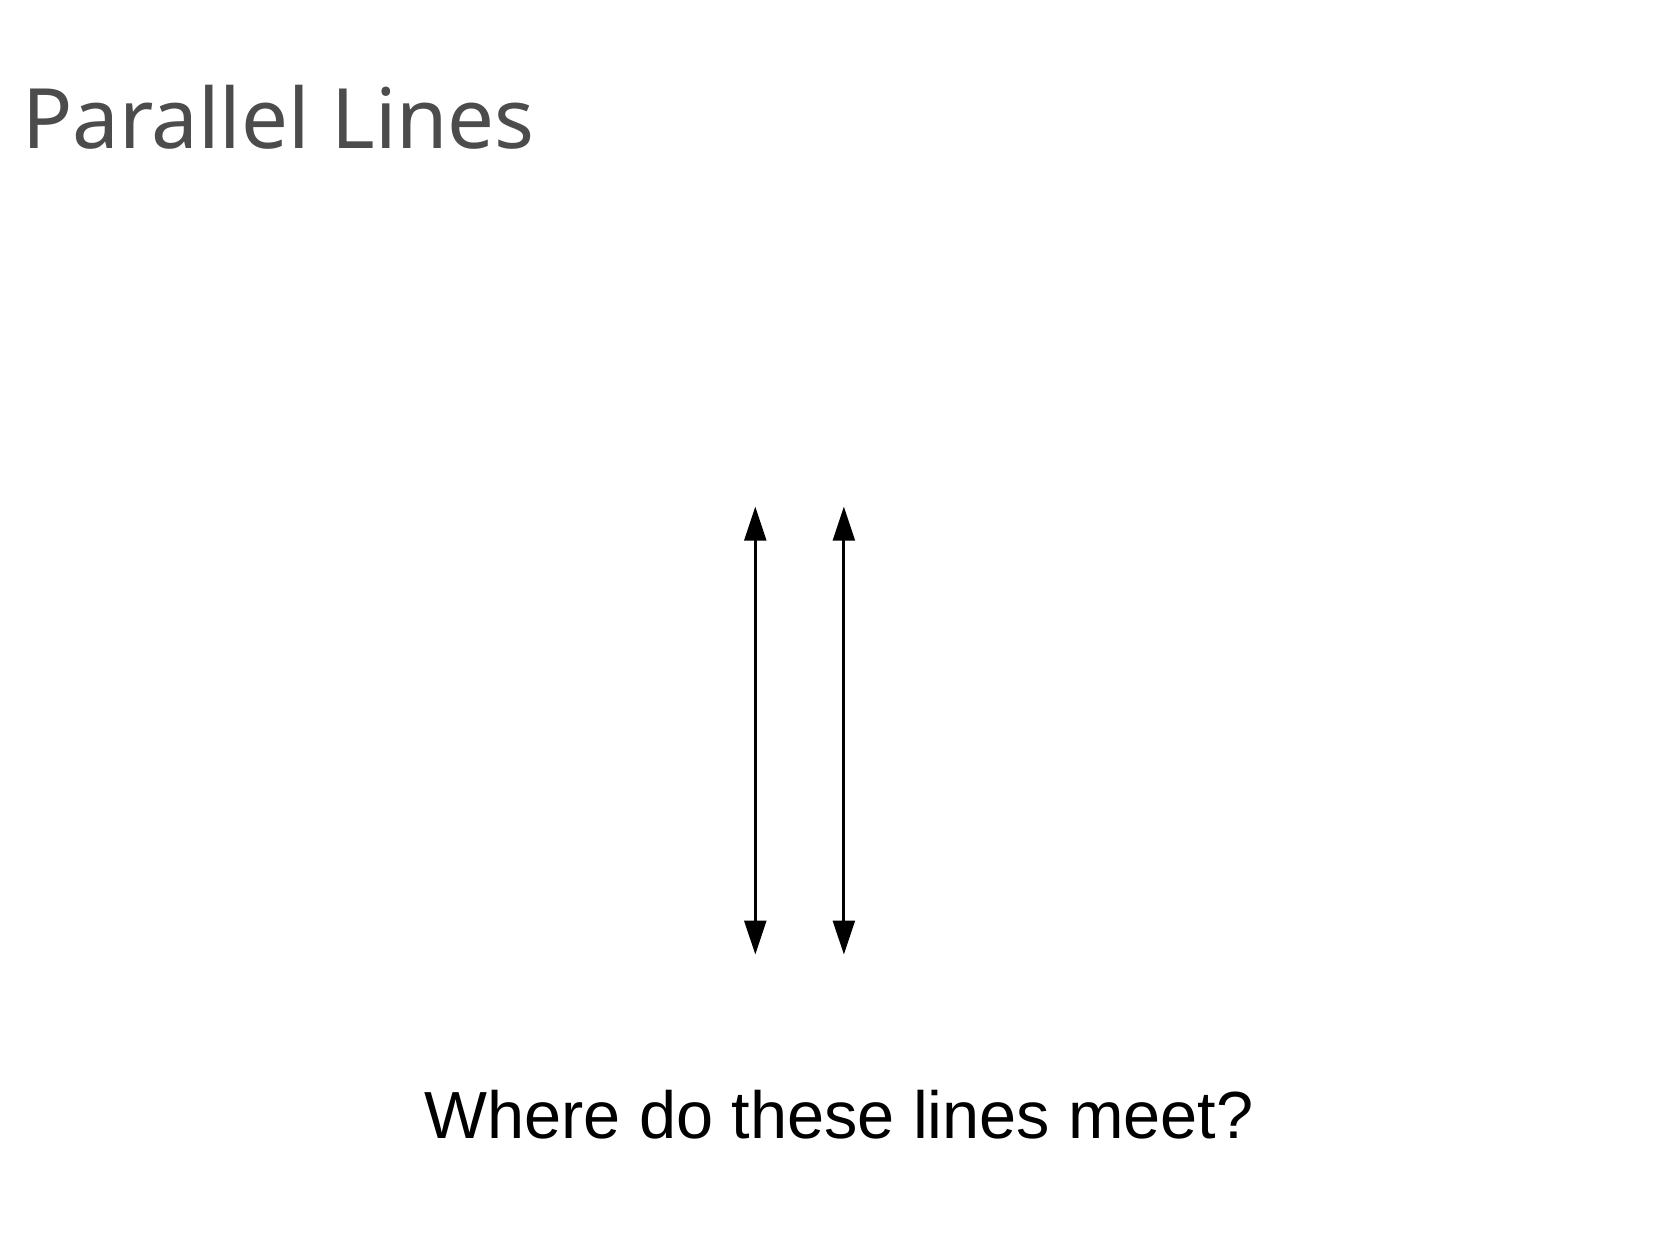

# Parallel Lines
Where do these lines meet?